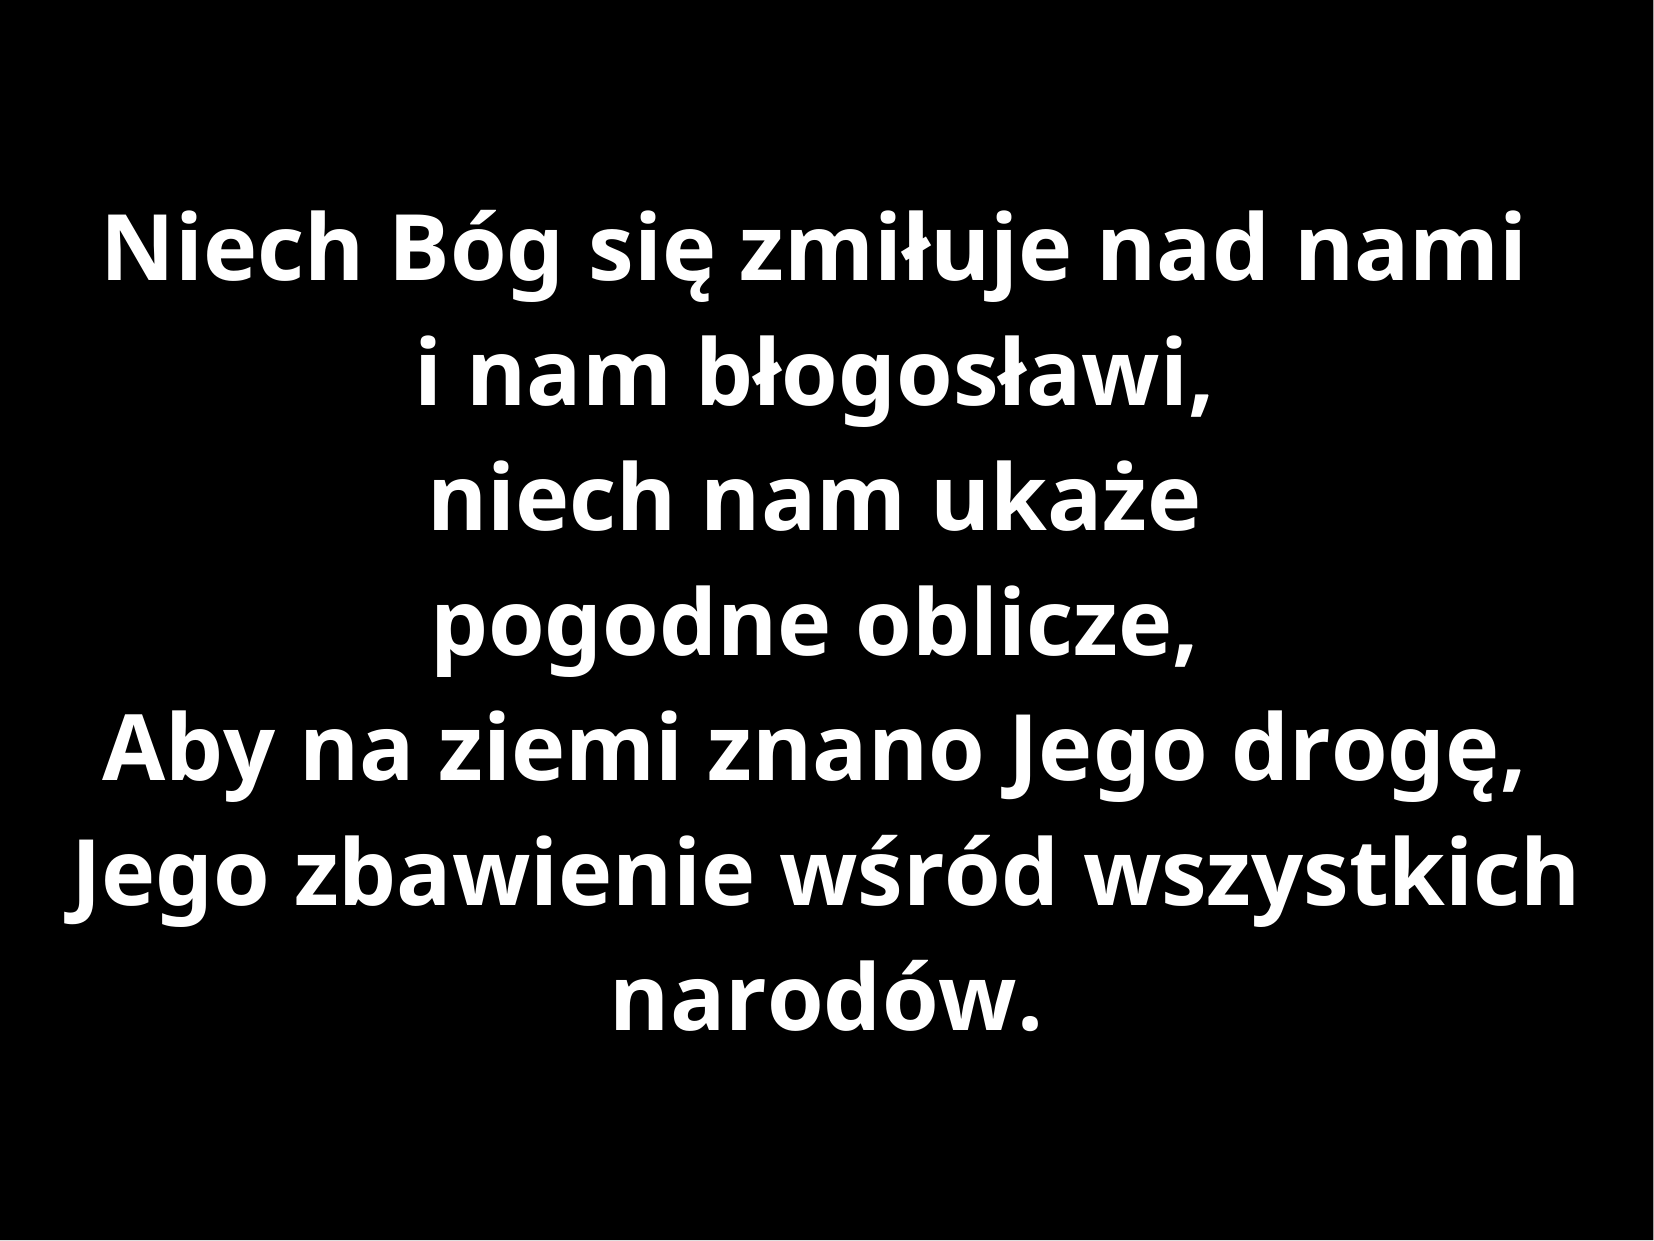

# Niech Bóg się zmiłuje nad nami i nam błogosławi, niech nam ukaże pogodne oblicze, Aby na ziemi znano Jego drogę, Jego zbawienie wśród wszystkich narodów.